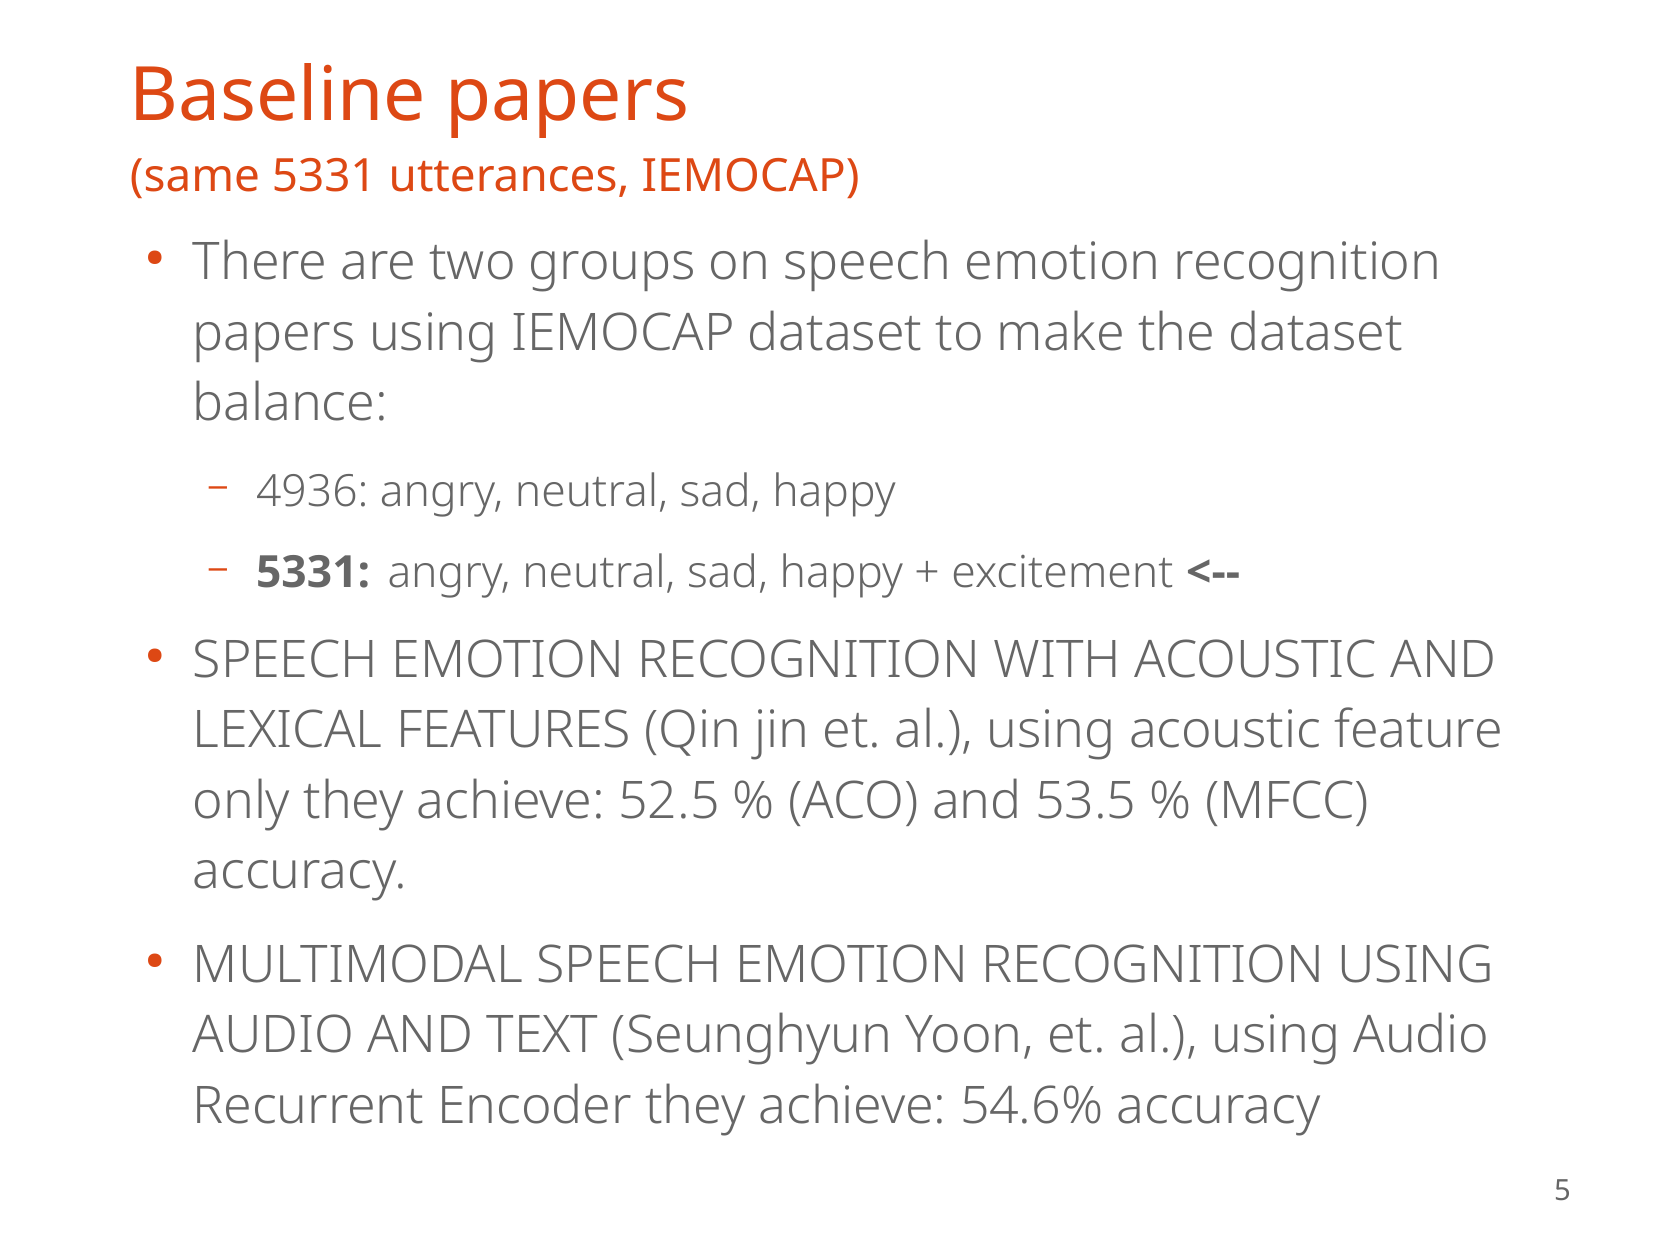

# Baseline papers (same 5331 utterances, IEMOCAP)
There are two groups on speech emotion recognition papers using IEMOCAP dataset to make the dataset balance:
4936: angry, neutral, sad, happy
5331:	angry, neutral, sad, happy + excitement <--
SPEECH EMOTION RECOGNITION WITH ACOUSTIC AND LEXICAL FEATURES (Qin jin et. al.), using acoustic feature only they achieve: 52.5 % (ACO) and 53.5 % (MFCC) accuracy.
MULTIMODAL SPEECH EMOTION RECOGNITION USING AUDIO AND TEXT (Seunghyun Yoon, et. al.), using Audio Recurrent Encoder they achieve: 54.6% accuracy
5